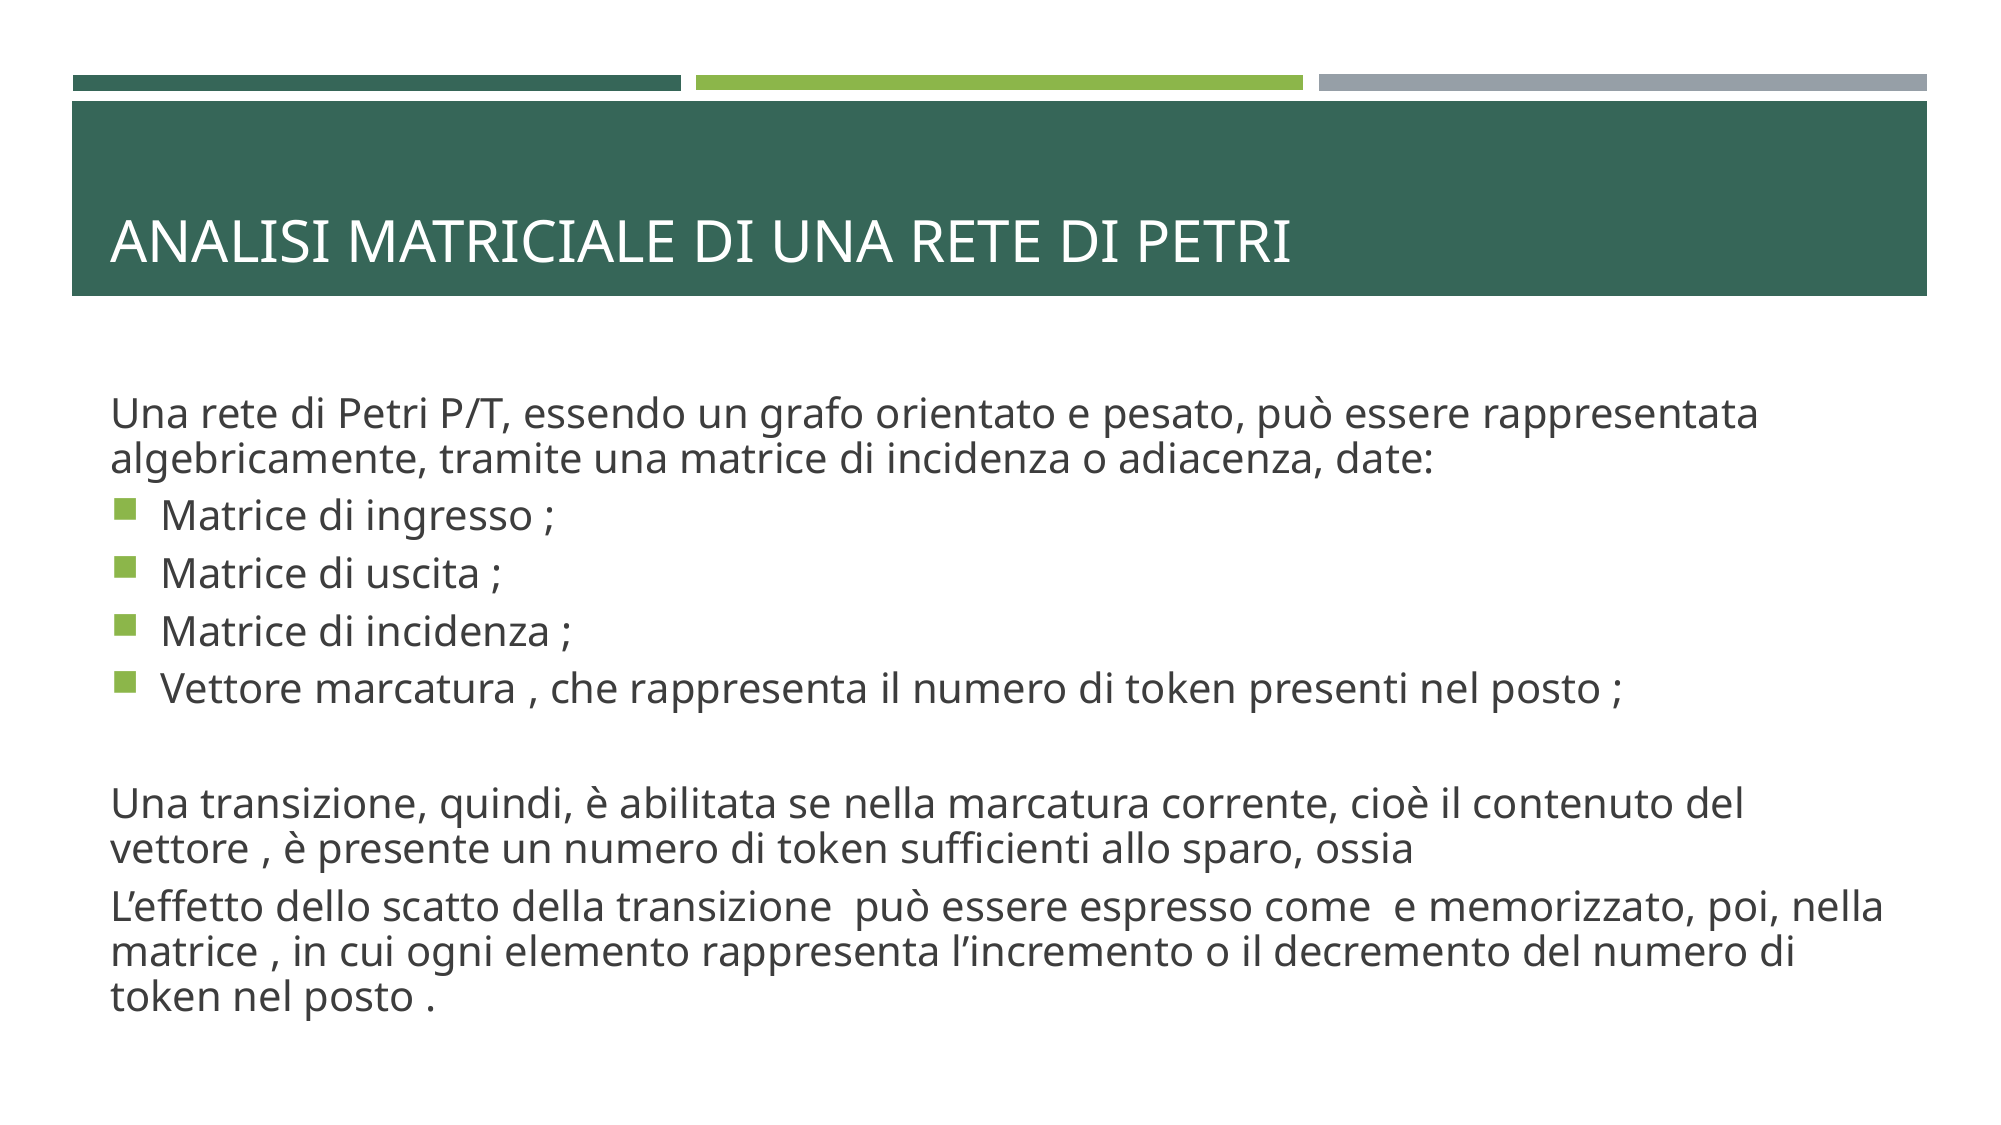

# analisi matriciale di una rete di petri
Una rete di Petri P/T, essendo un grafo orientato e pesato, può essere rappresentata algebricamente, tramite una matrice di incidenza o adiacenza, date:
Matrice di ingresso ;
Matrice di uscita ;
Matrice di incidenza ;
Vettore marcatura , che rappresenta il numero di token presenti nel posto ;
Una transizione, quindi, è abilitata se nella marcatura corrente, cioè il contenuto del vettore , è presente un numero di token sufficienti allo sparo, ossia
L’effetto dello scatto della transizione può essere espresso come e memorizzato, poi, nella matrice , in cui ogni elemento rappresenta l’incremento o il decremento del numero di token nel posto .